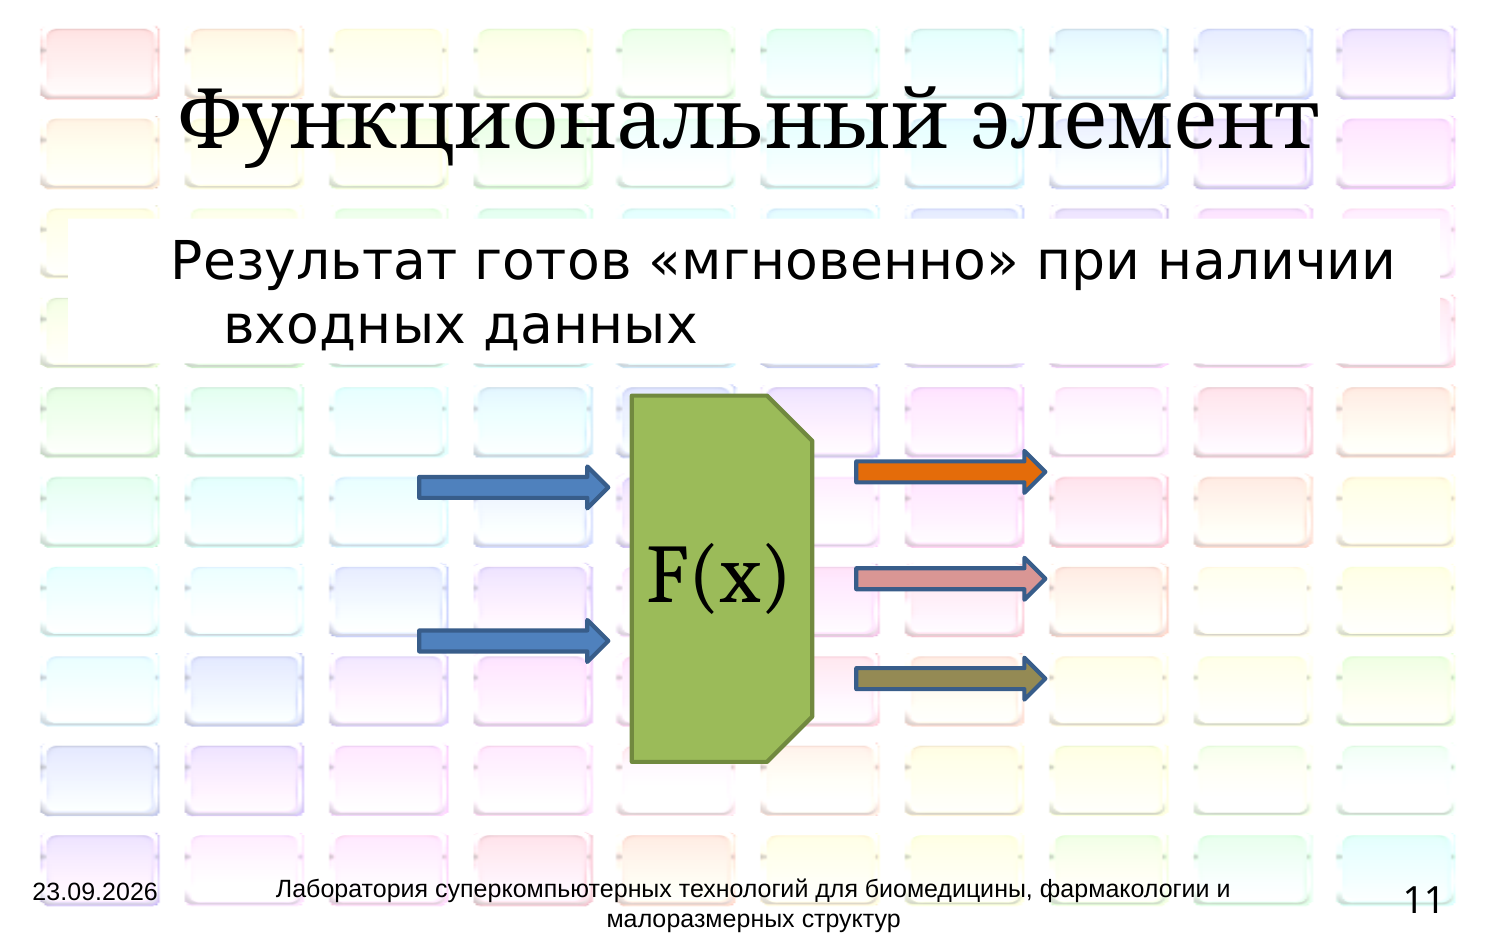

# Функциональный элемент
Результат готов «мгновенно» при наличии входных данных
F(x)
Лаборатория суперкомпьютерных технологий для биомедицины, фармакологии и малоразмерных структур